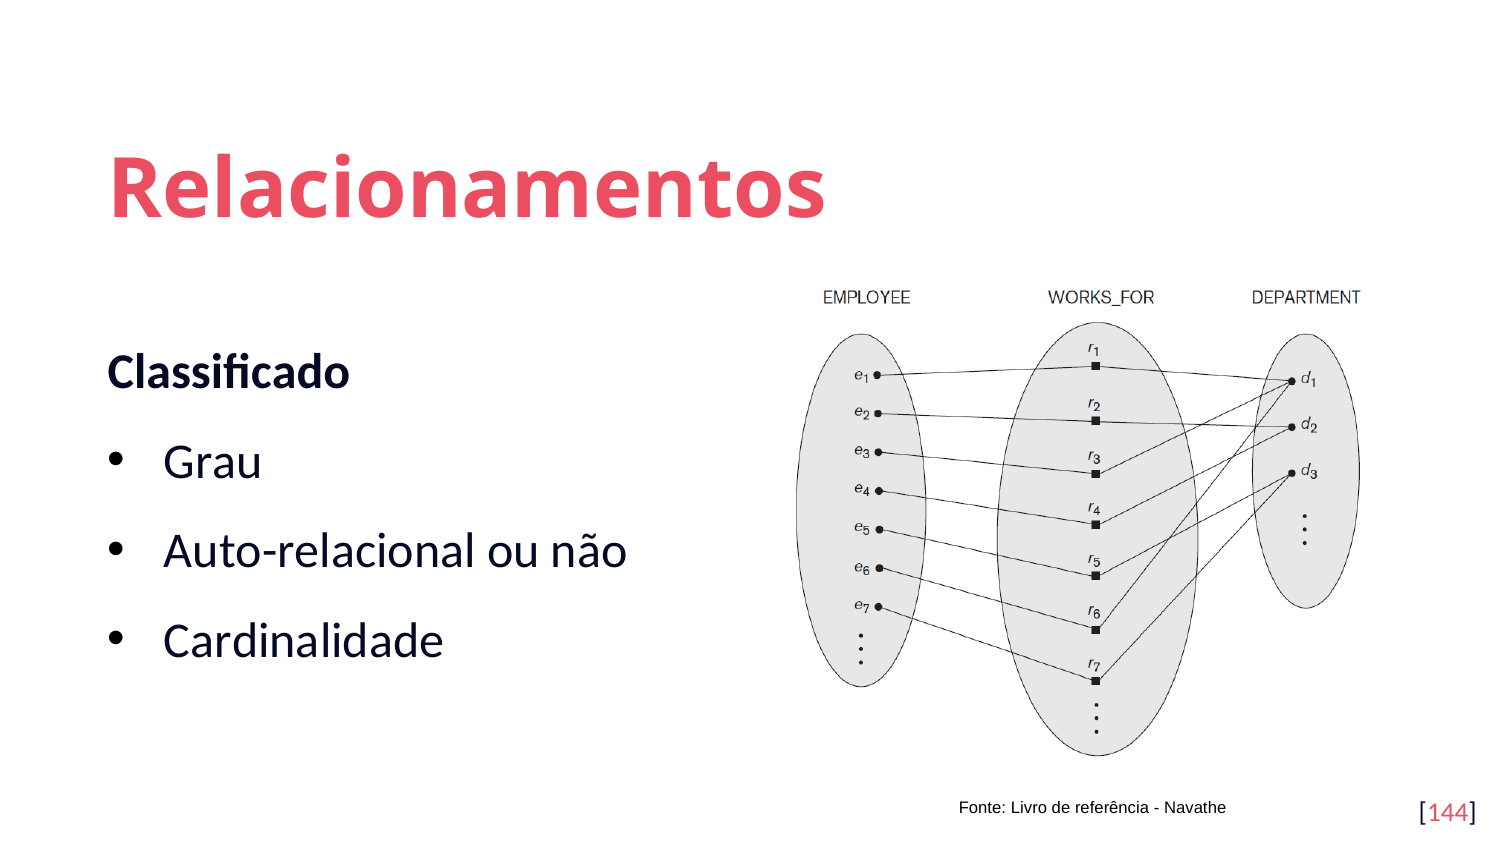

Relacionamentos
Classificado
Grau
Auto-relacional ou não
Cardinalidade
Fonte: Livro de referência - Navathe